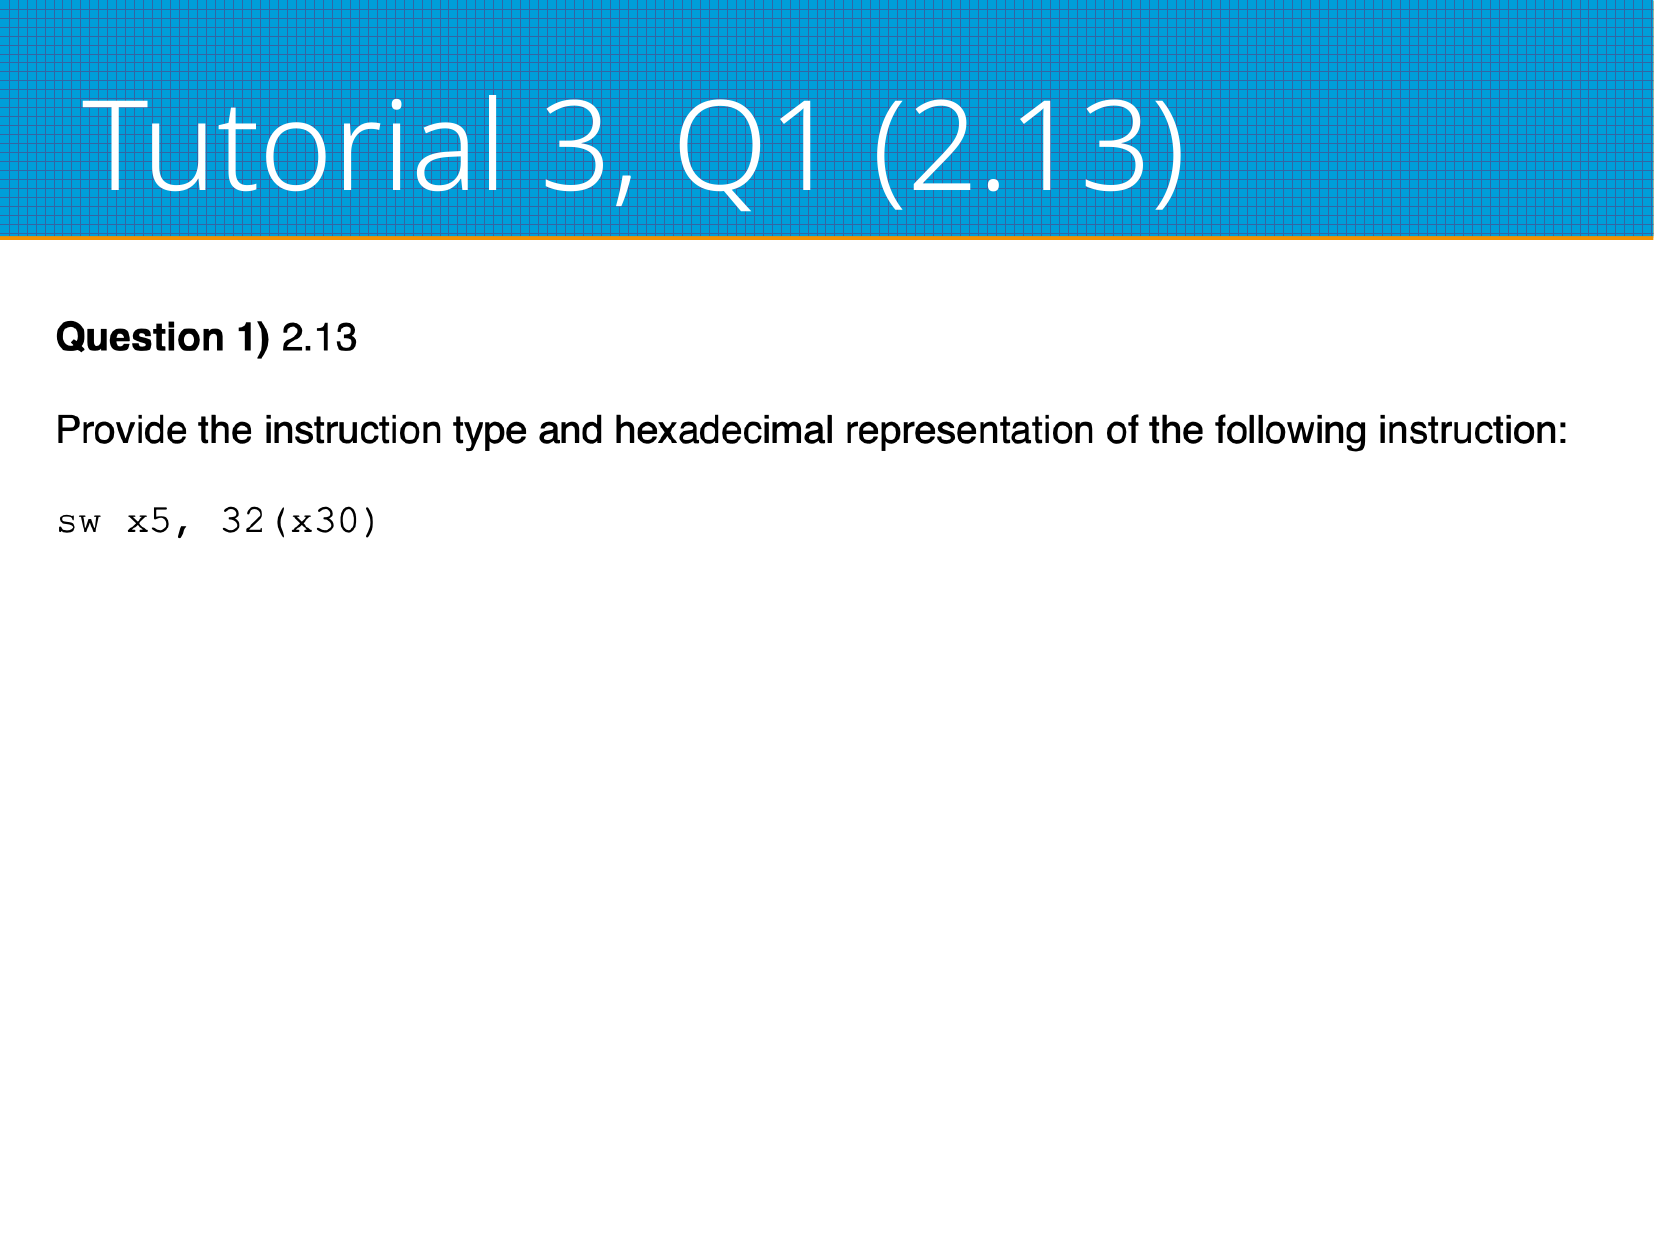

# Tutorial 3, Q1 (2.13)
Question: X
Answer: X